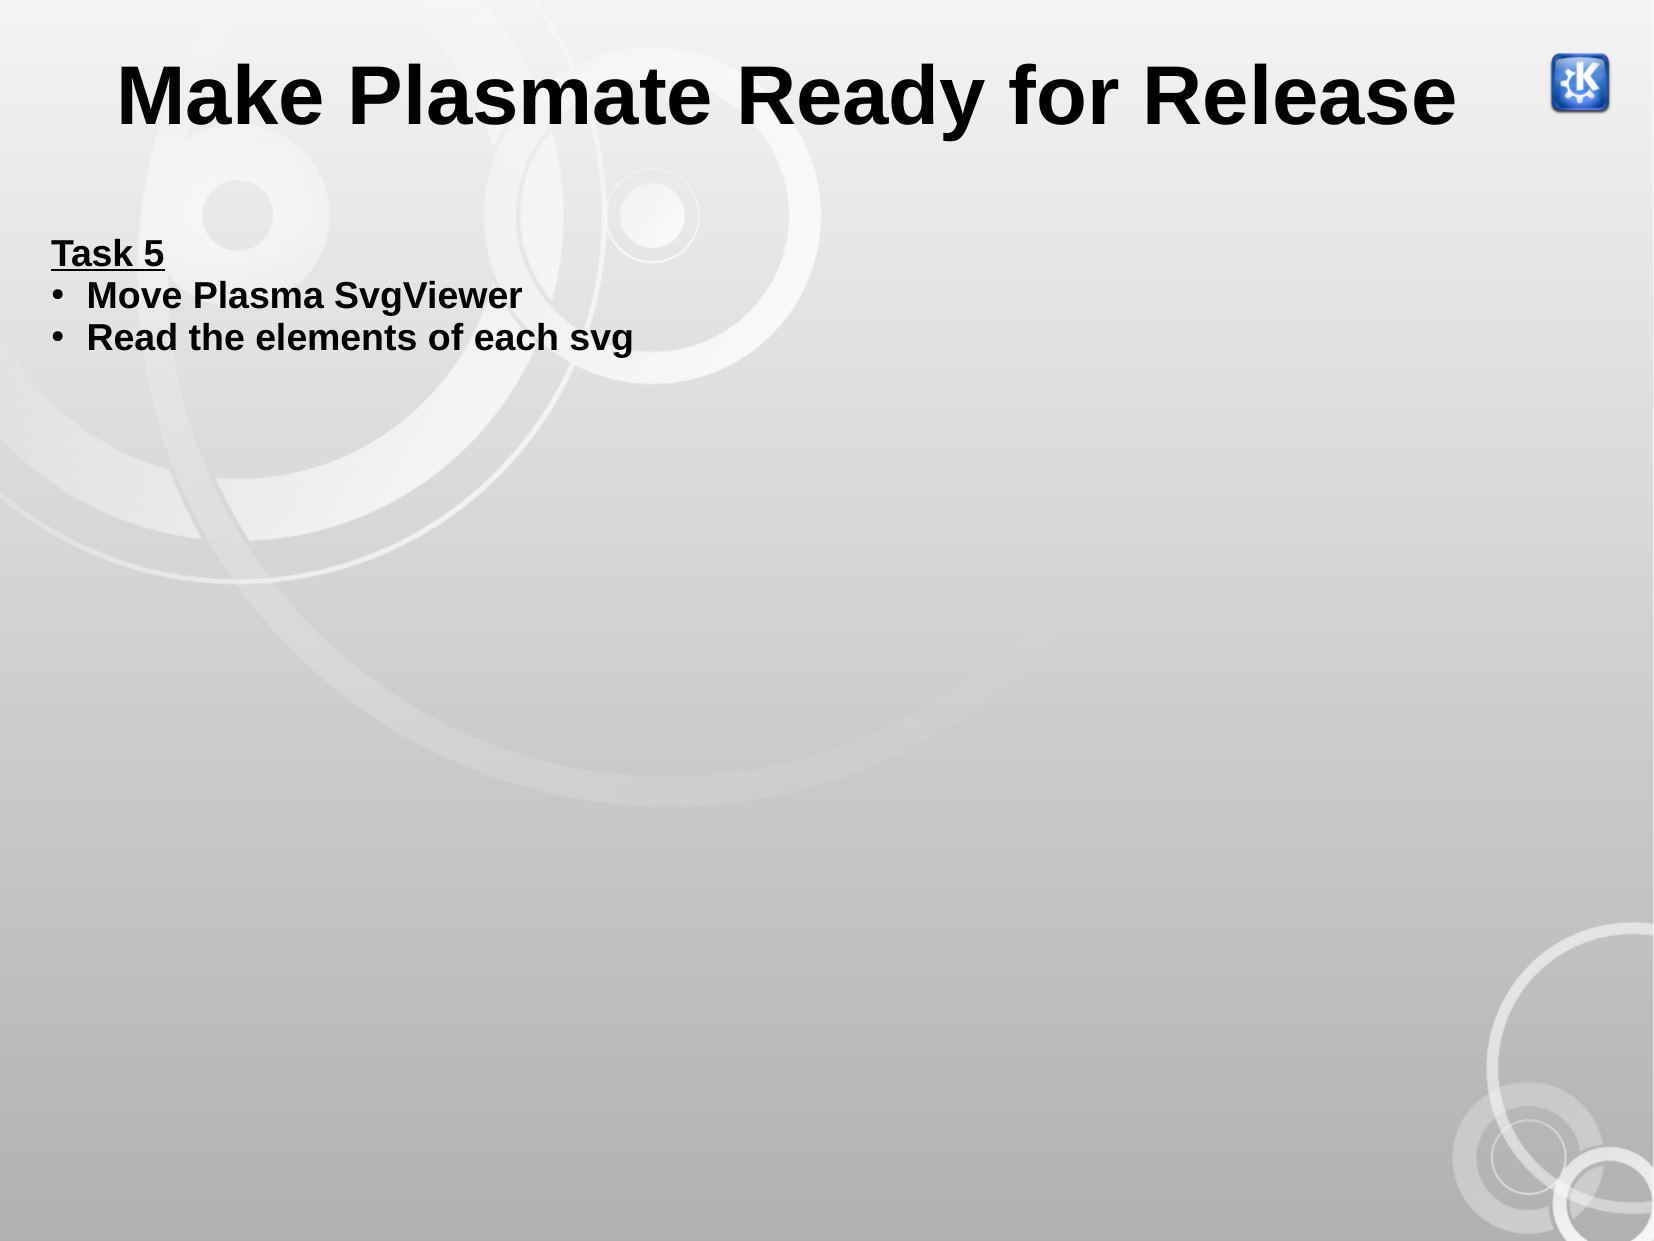

Make Plasmate Ready for Release
Task 5
Move Plasma SvgViewer
Read the elements of each svg